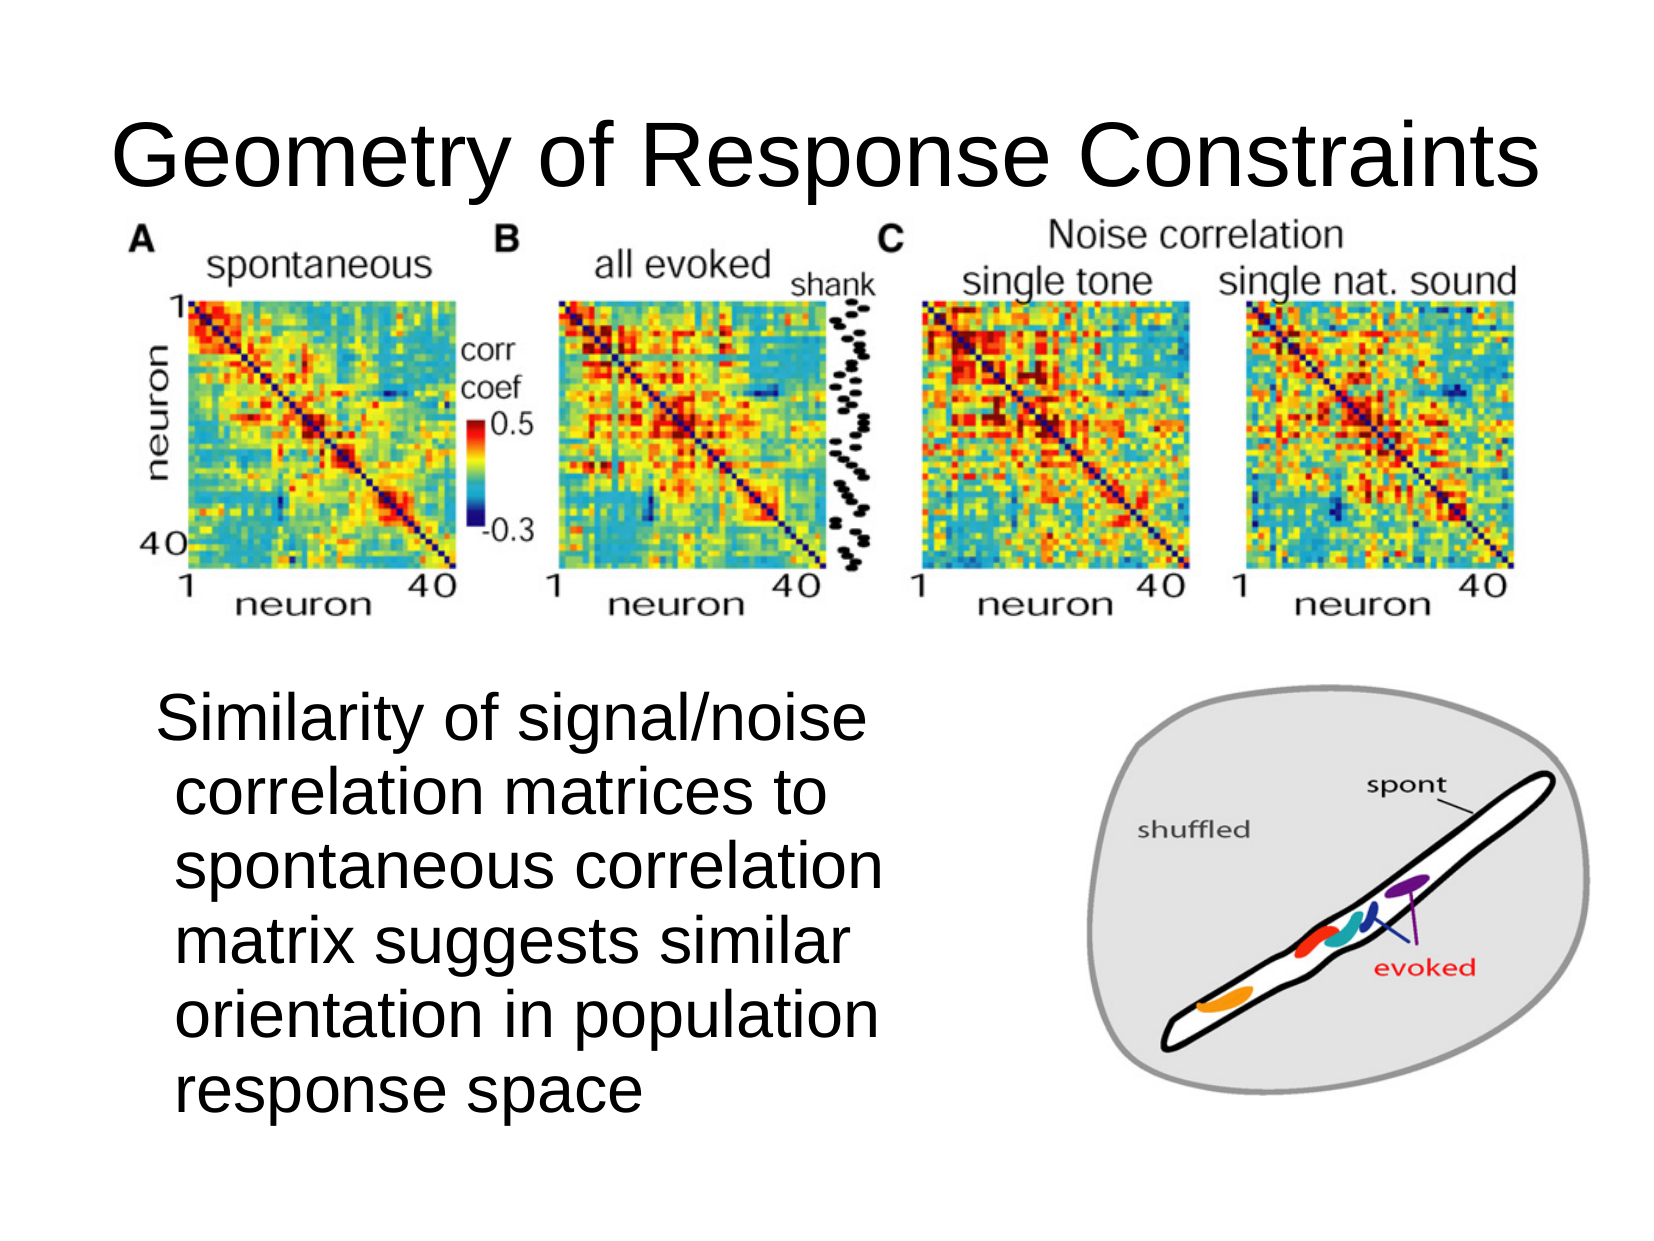

# Geometry of Response Constraints
 Similarity of signal/noise correlation matrices to spontaneous correlation matrix suggests similar orientation in population response space